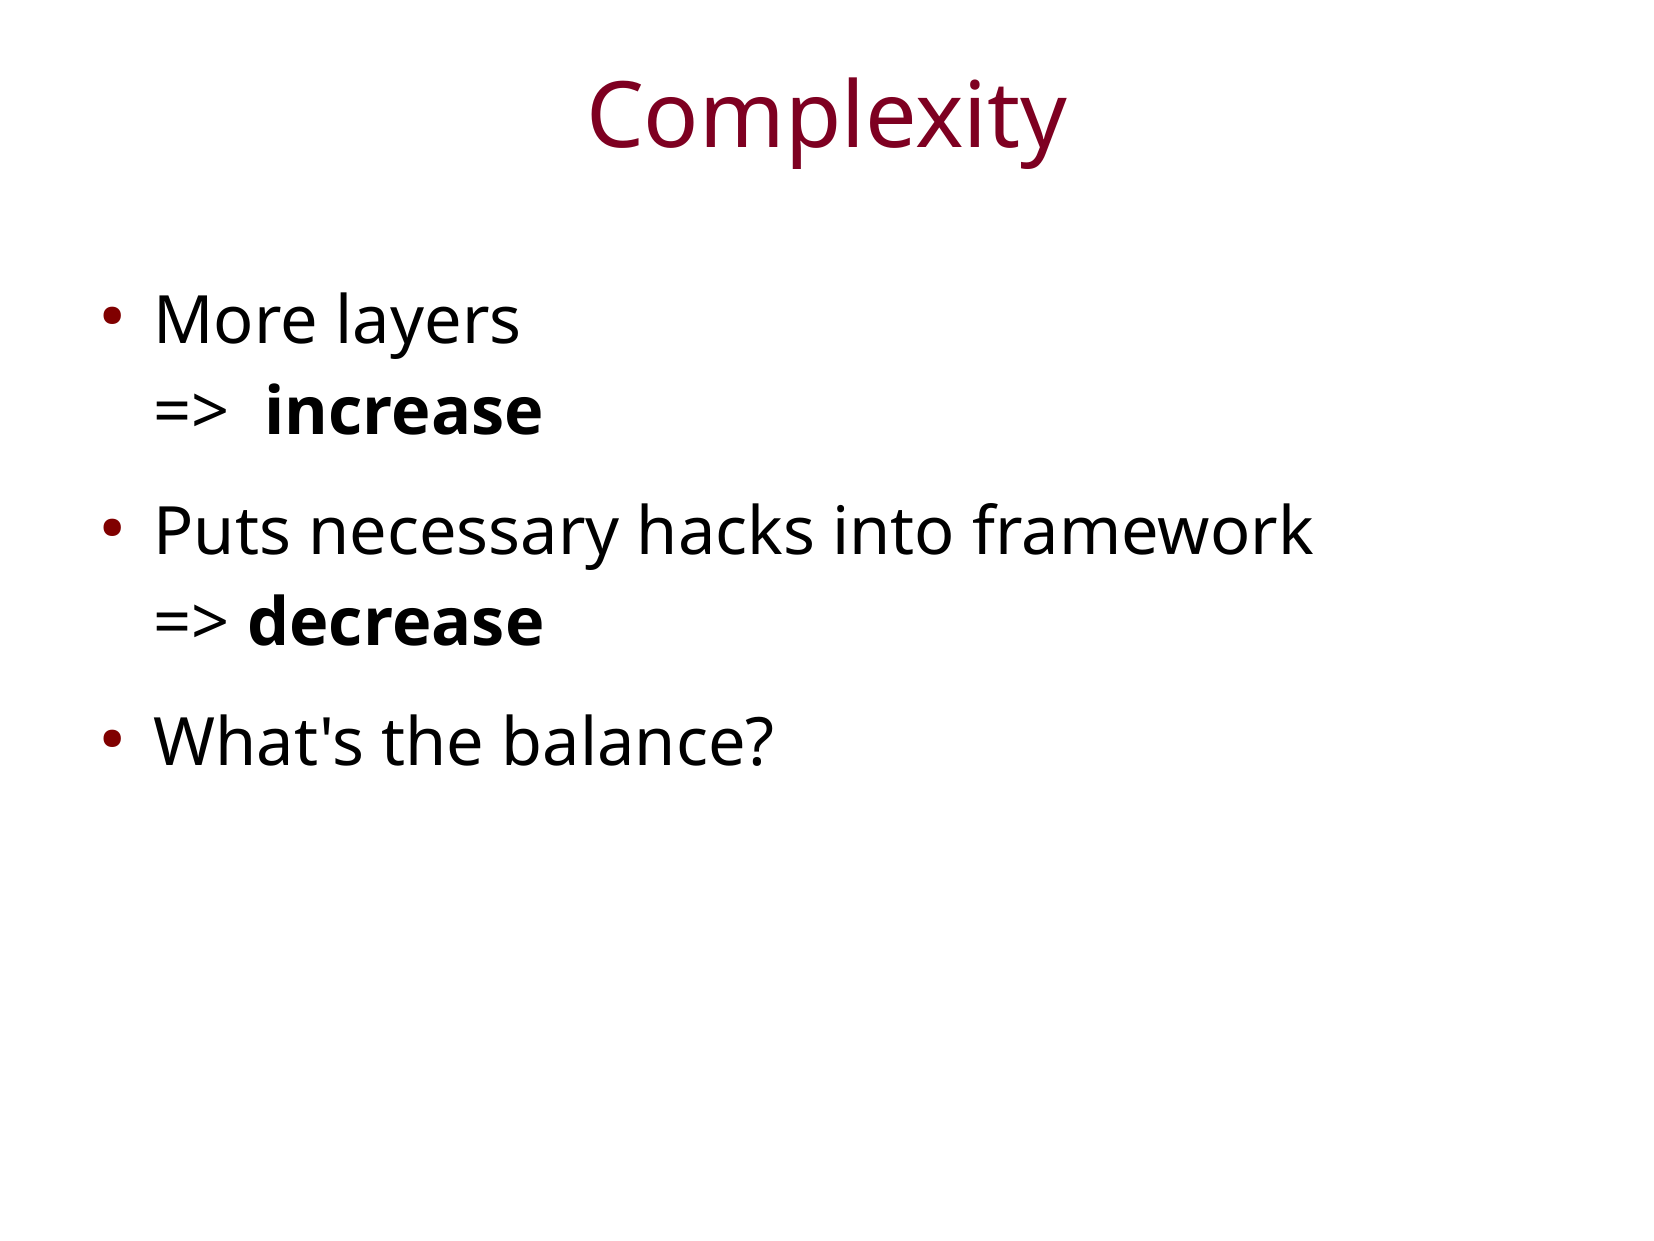

# Complexity
More layers
=> increase
Puts necessary hacks into framework
=> decrease
What's the balance?